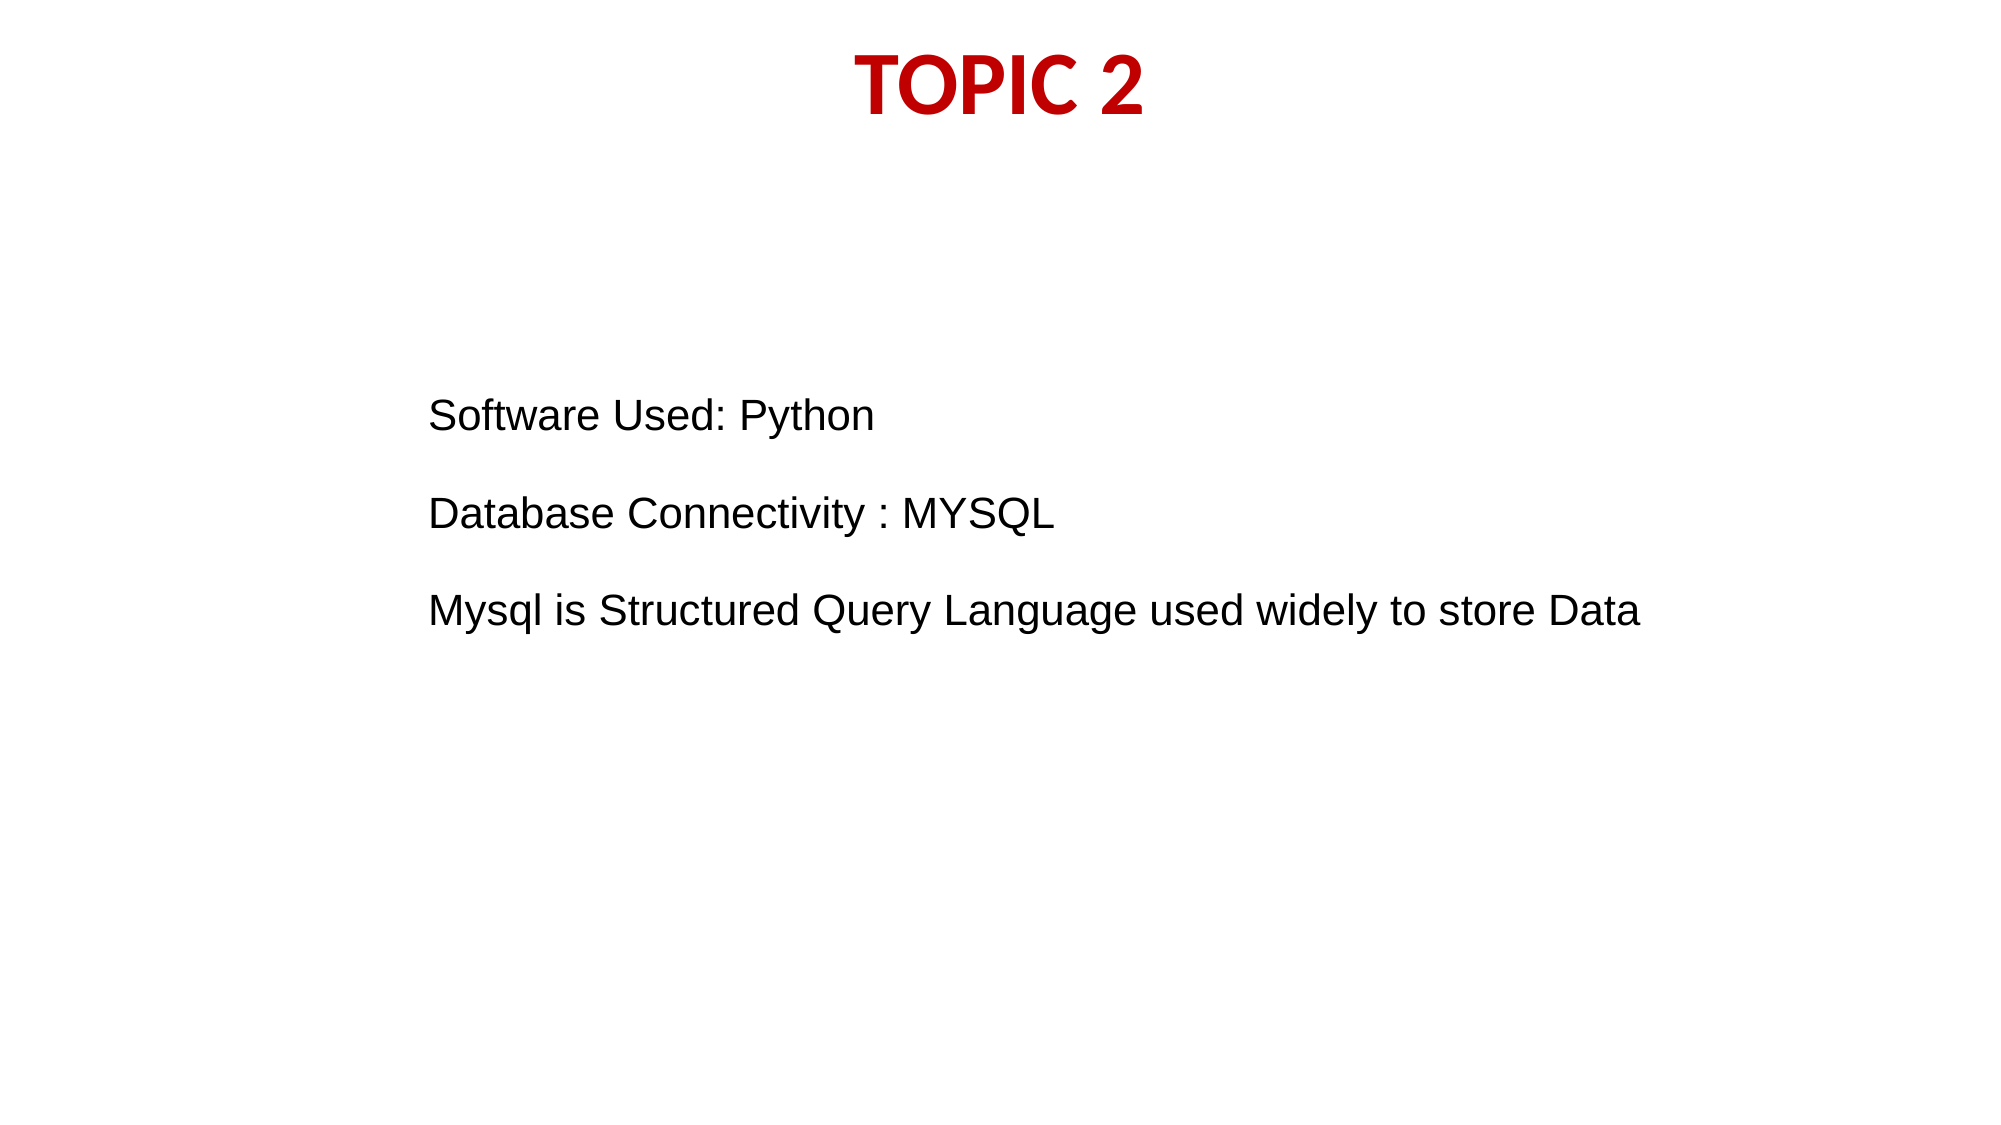

# TOPIC 2
Software Used: Python
Database Connectivity : MYSQL
Mysql is Structured Query Language used widely to store Data